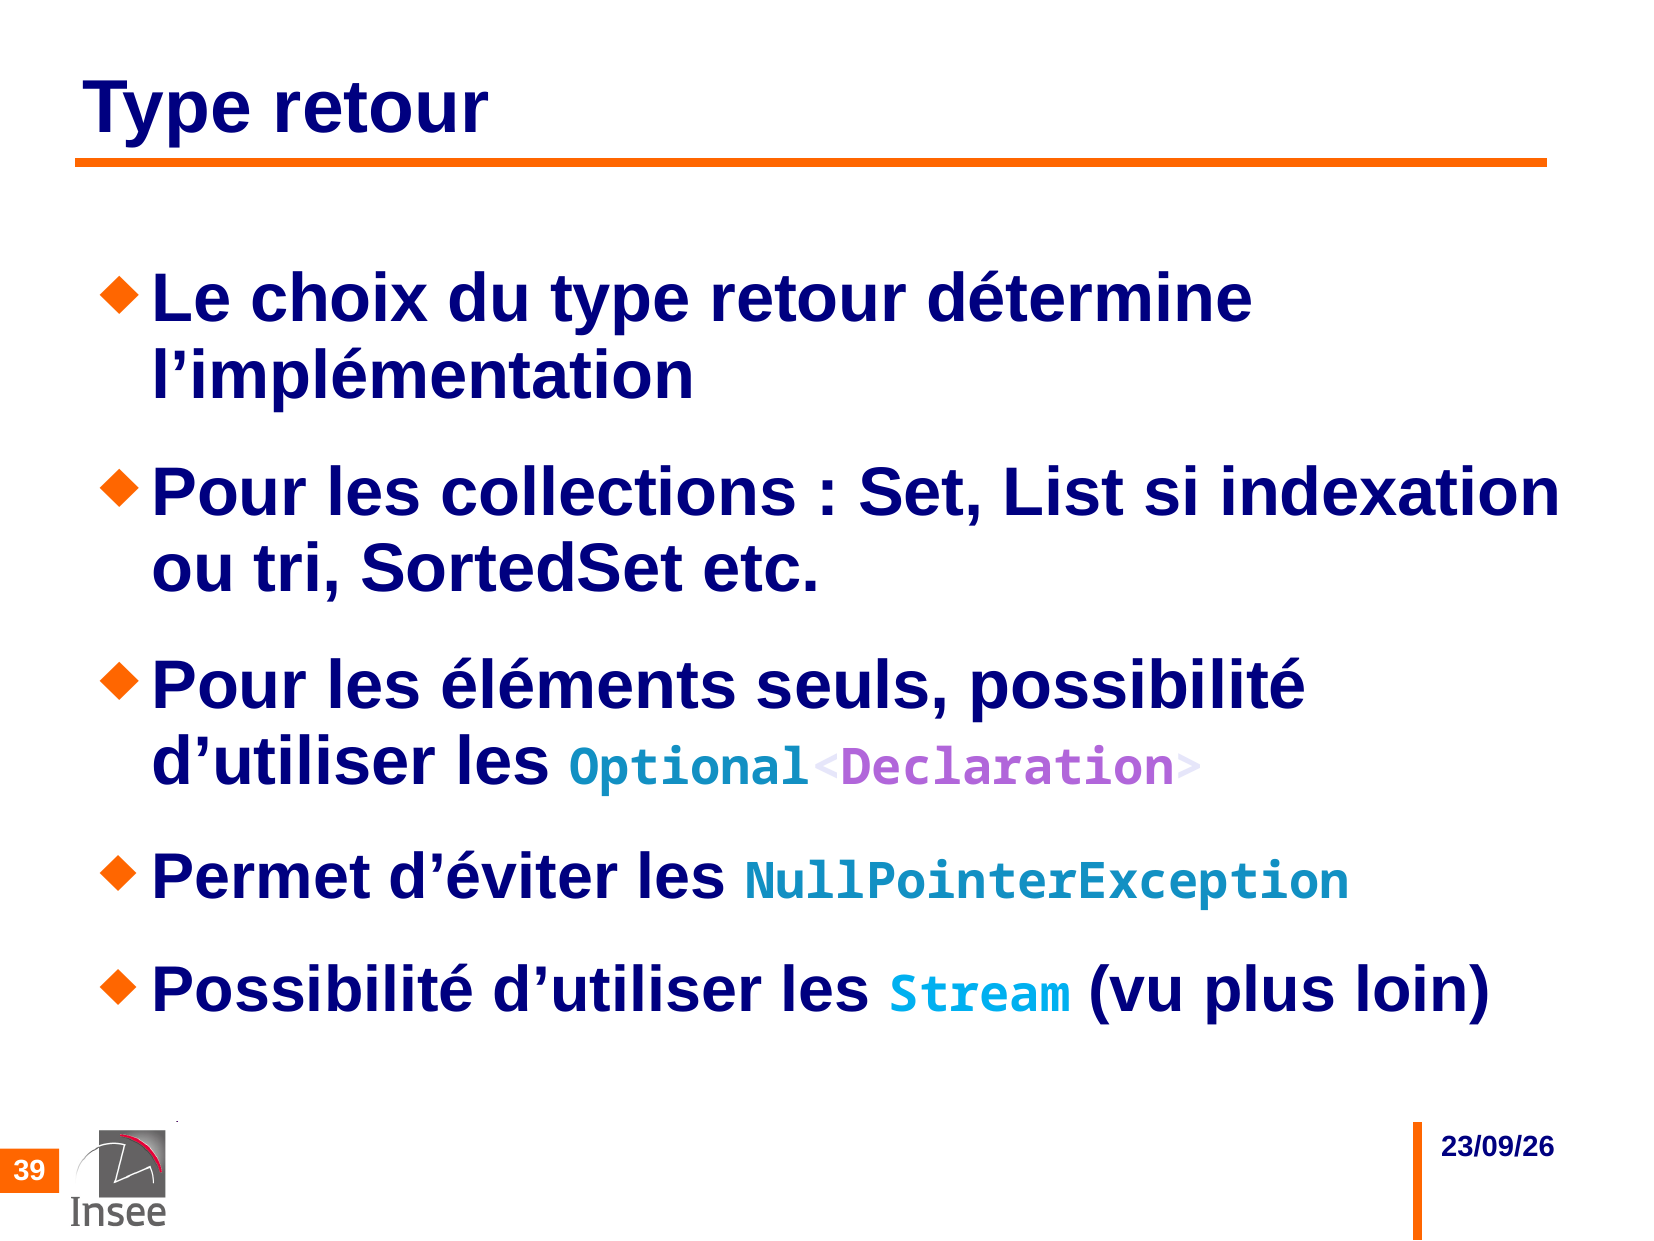

# Type retour
Le choix du type retour détermine l’implémentation
Pour les collections : Set, List si indexation ou tri, SortedSet etc.
Pour les éléments seuls, possibilité d’utiliser les Optional<Declaration>
Permet d’éviter les NullPointerException
Possibilité d’utiliser les Stream (vu plus loin)
39